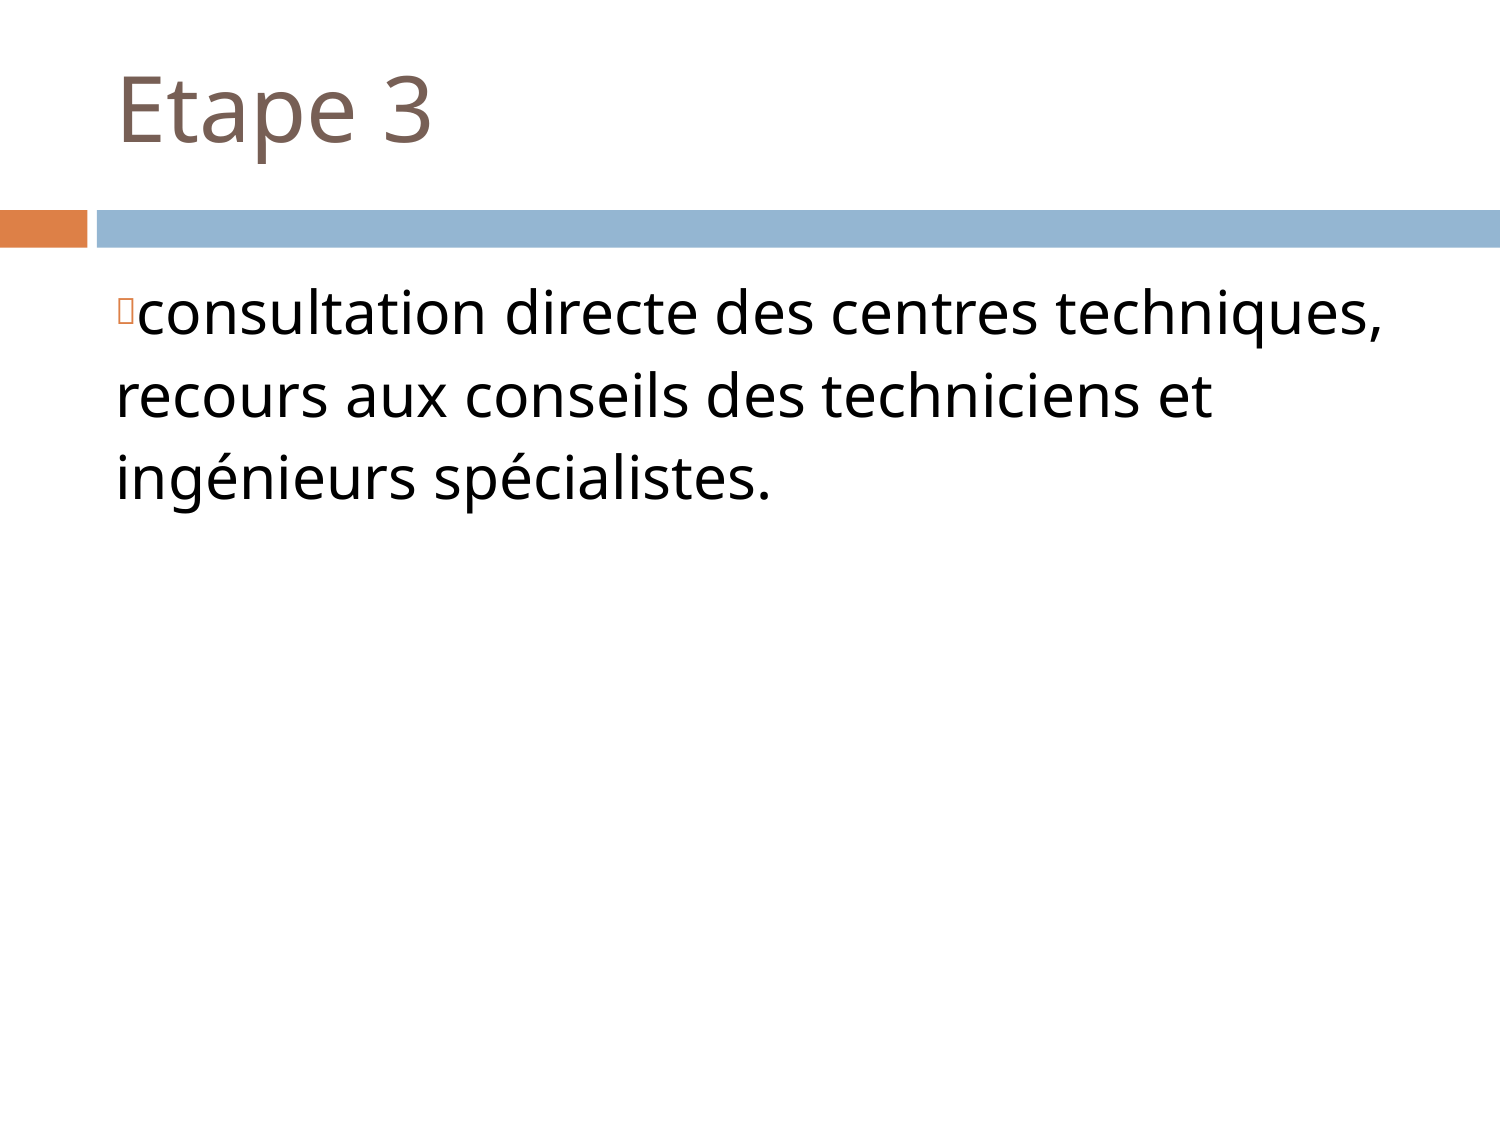

# Etape 3
consultation directe des centres techniques, recours aux conseils des techniciens et ingénieurs spécialistes.